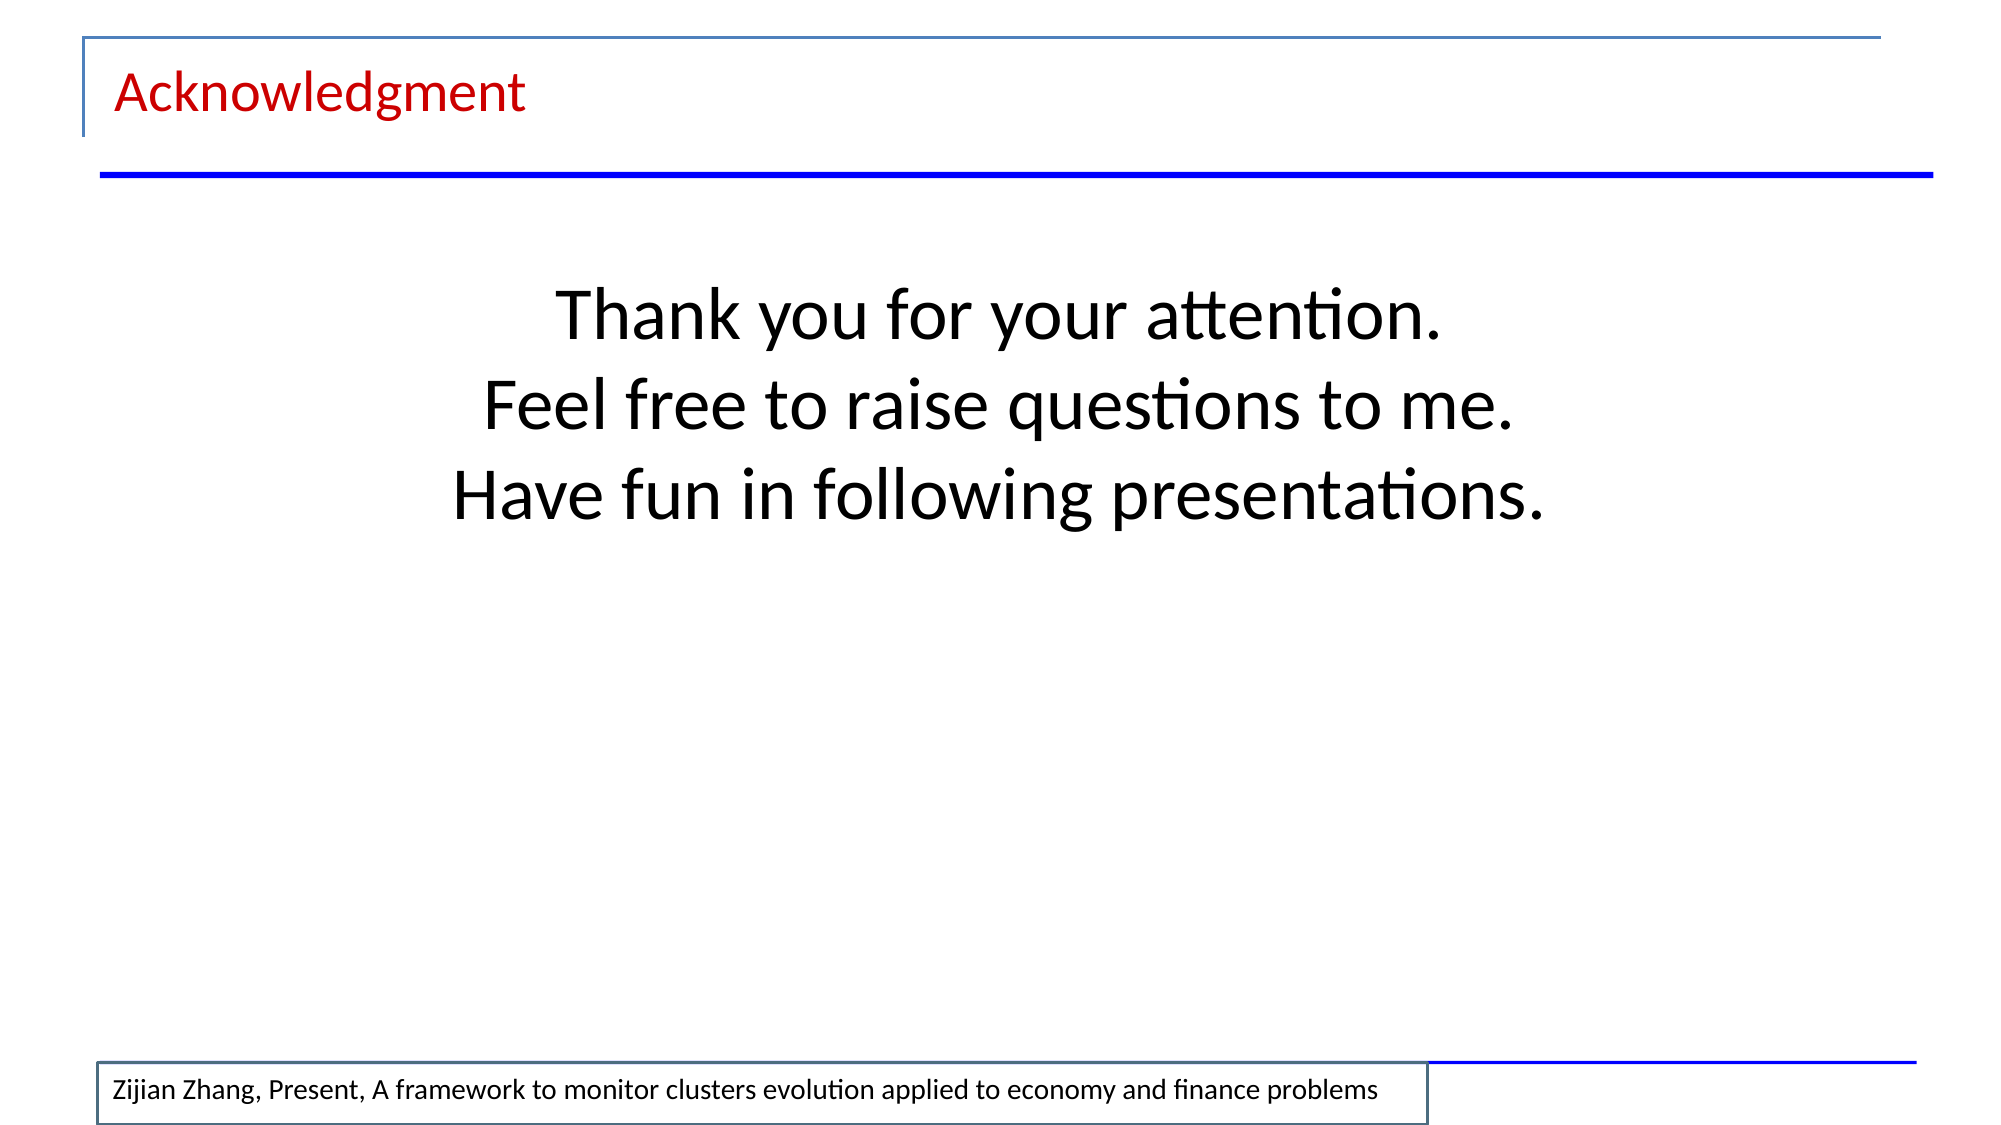

Acknowledgment
Thank you for your attention.
Feel free to raise questions to me.
Have fun in following presentations.
Zijian Zhang, Present, A framework to monitor clusters evolution applied to economy and finance problems